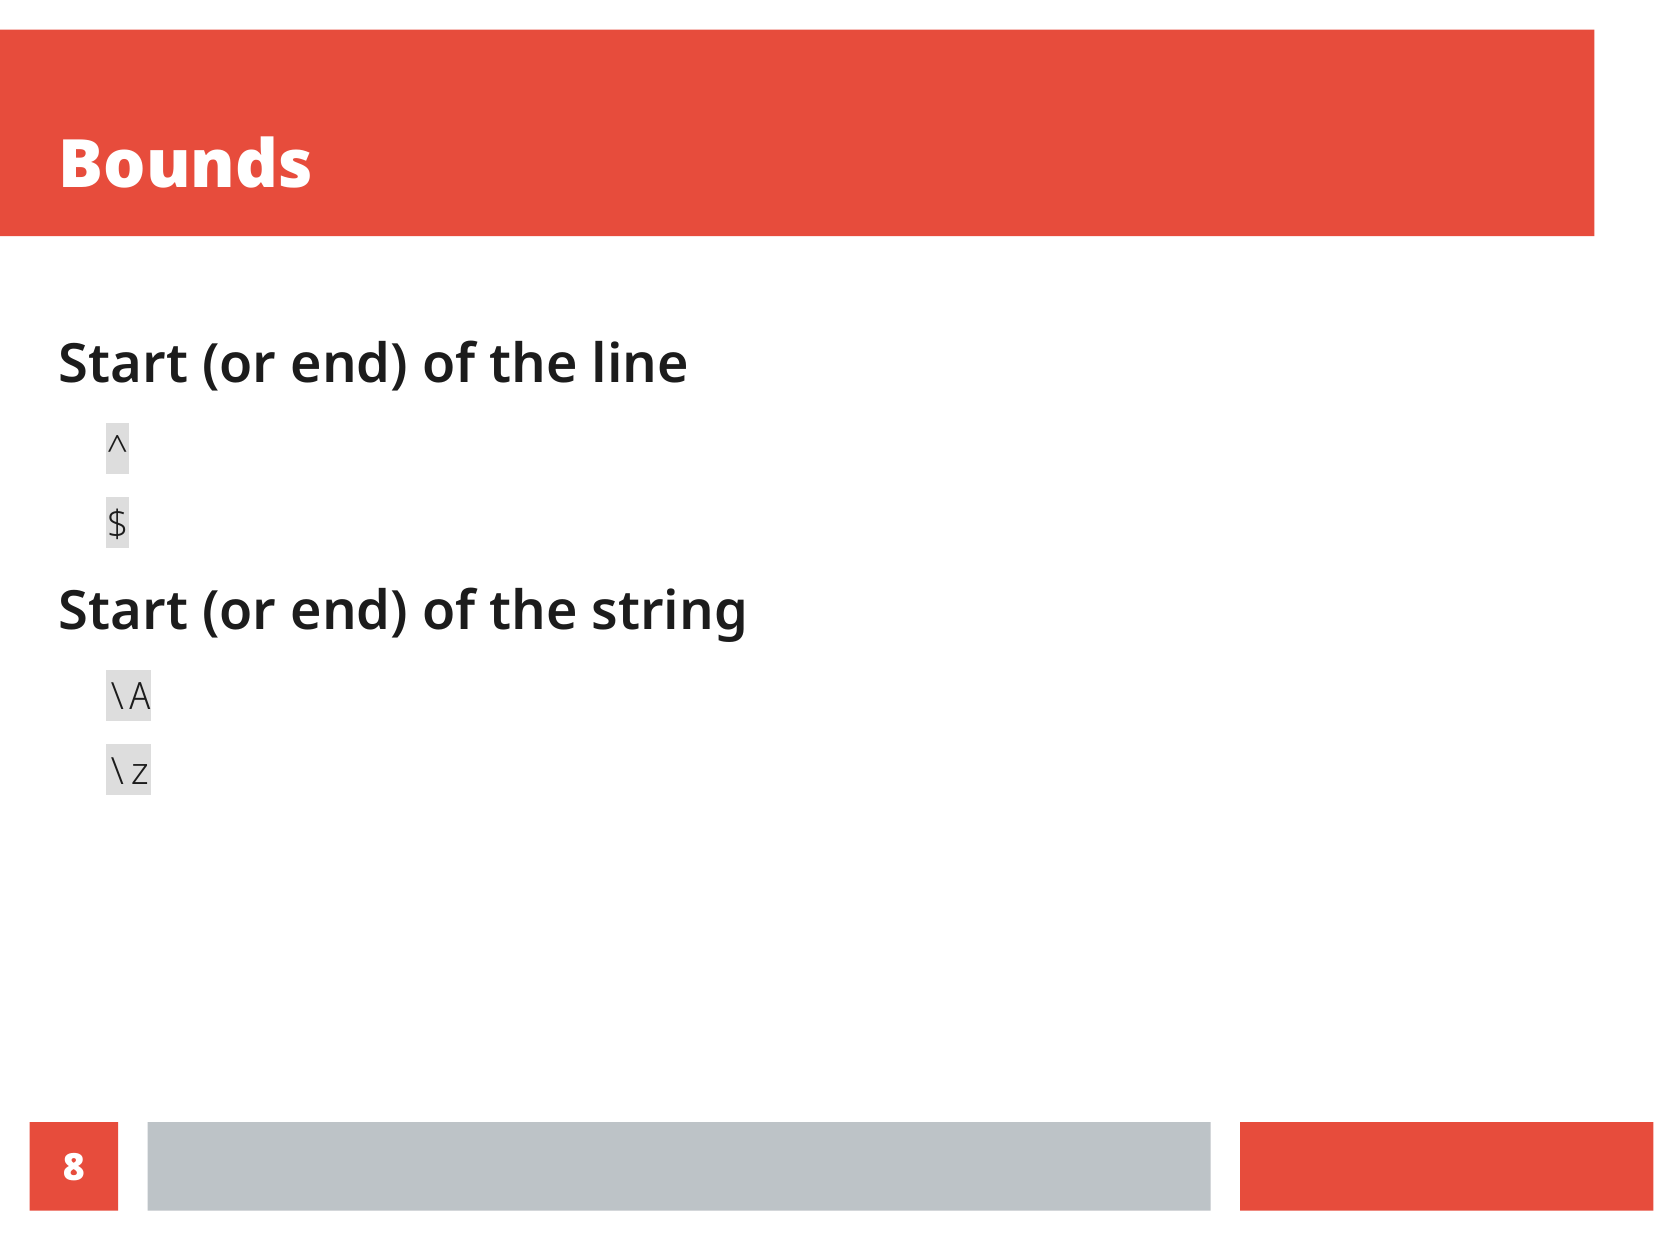

# Bounds
Start (or end) of the line
^
$
Start (or end) of the string
\A
\z
8